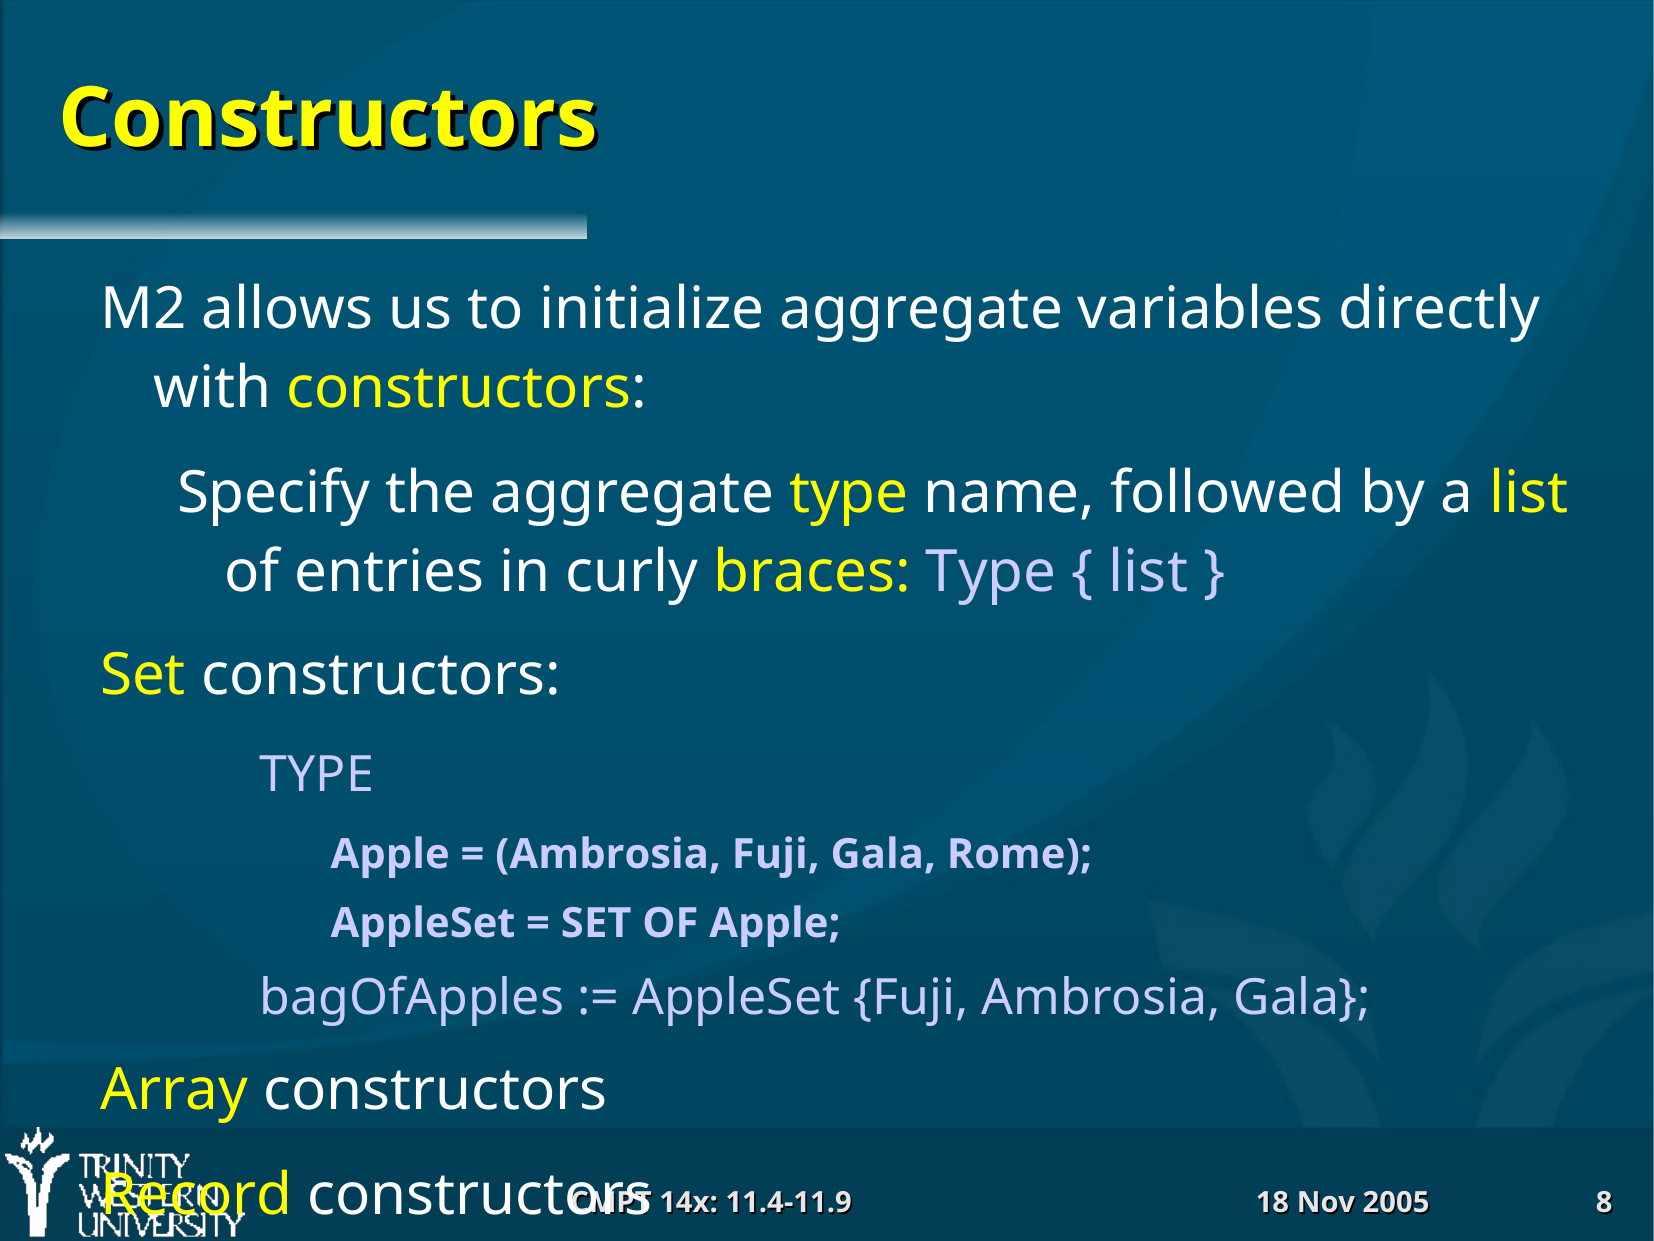

# Constructors
M2 allows us to initialize aggregate variables directly with constructors:
Specify the aggregate type name, followed by a list of entries in curly braces: Type { list }
Set constructors:
TYPE
Apple = (Ambrosia, Fuji, Gala, Rome);
AppleSet = SET OF Apple;
bagOfApples := AppleSet {Fuji, Ambrosia, Gala};
Array constructors
Record constructors
CMPT 14x: 11.4-11.9
18 Nov 2005
8